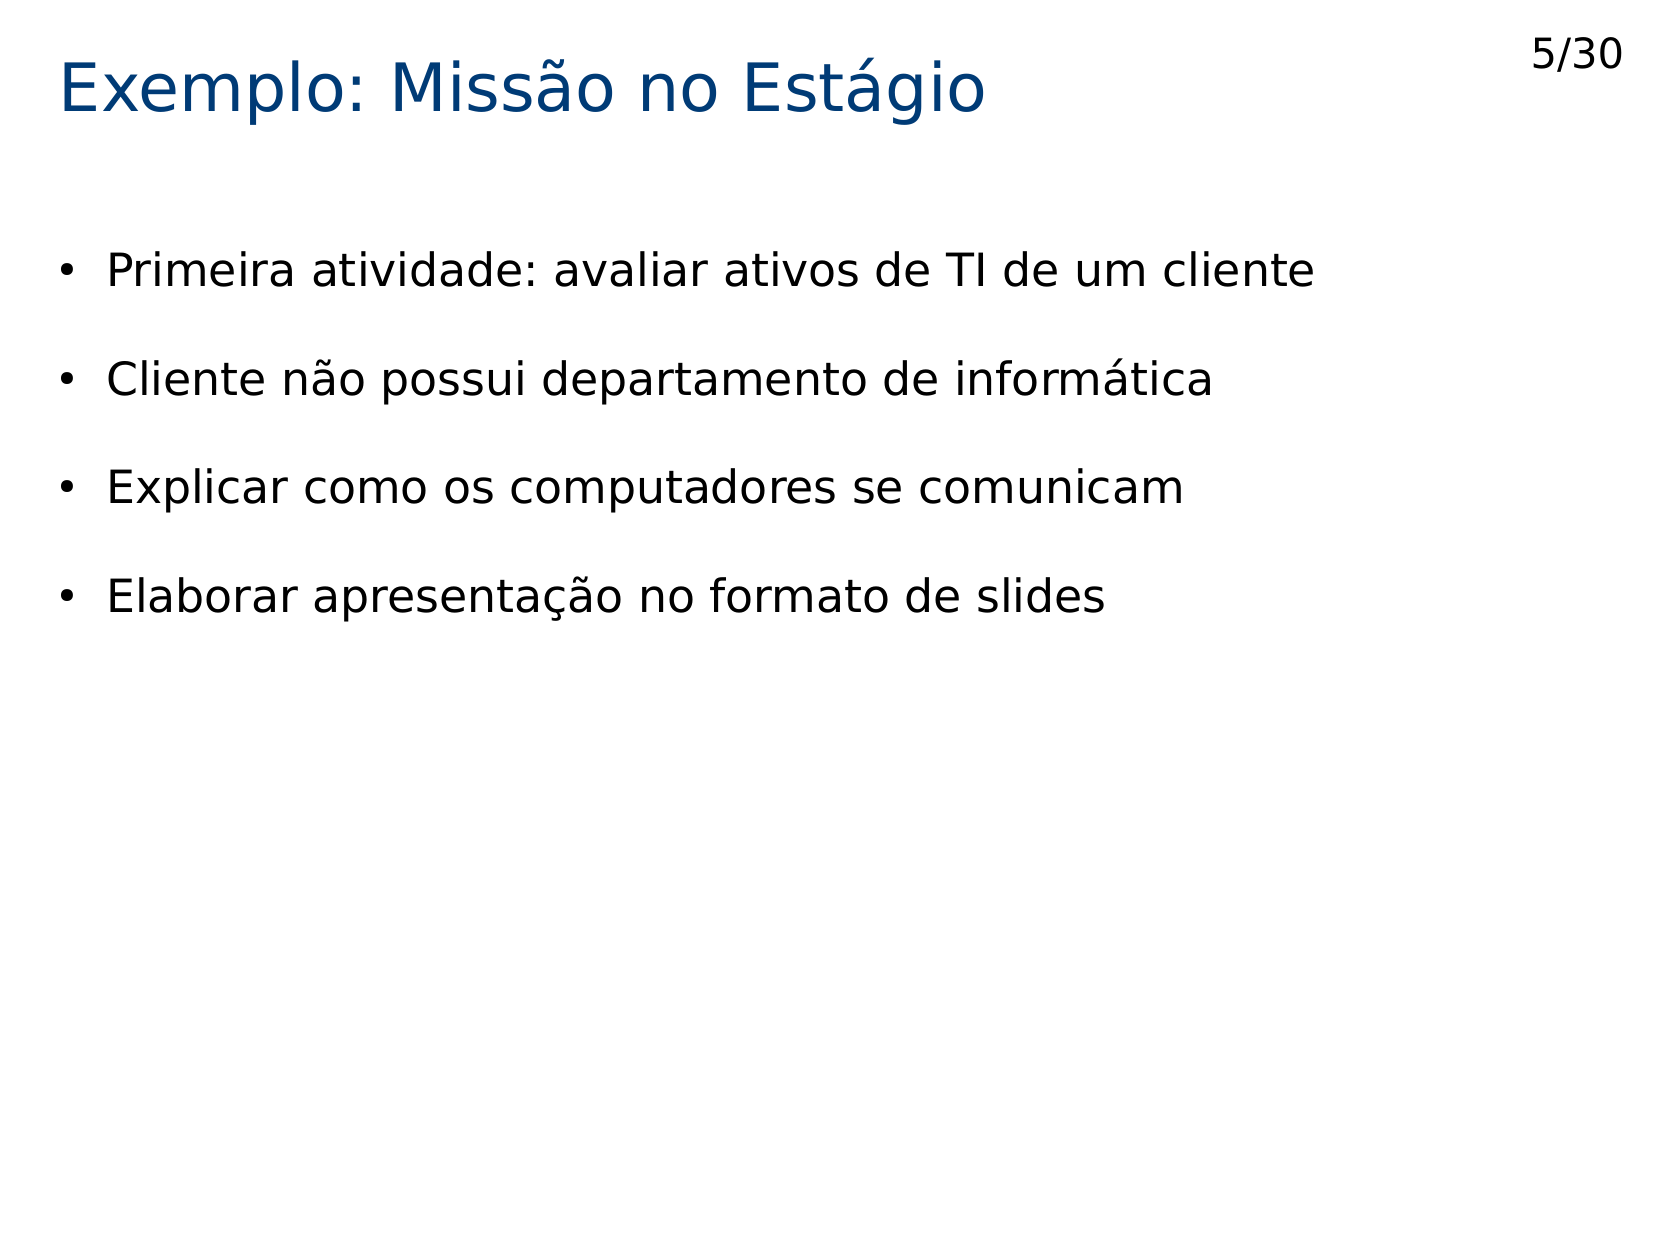

# Exemplo: Missão no Estágio
5
Primeira atividade: avaliar ativos de TI de um cliente
Cliente não possui departamento de informática
Explicar como os computadores se comunicam
Elaborar apresentação no formato de slides